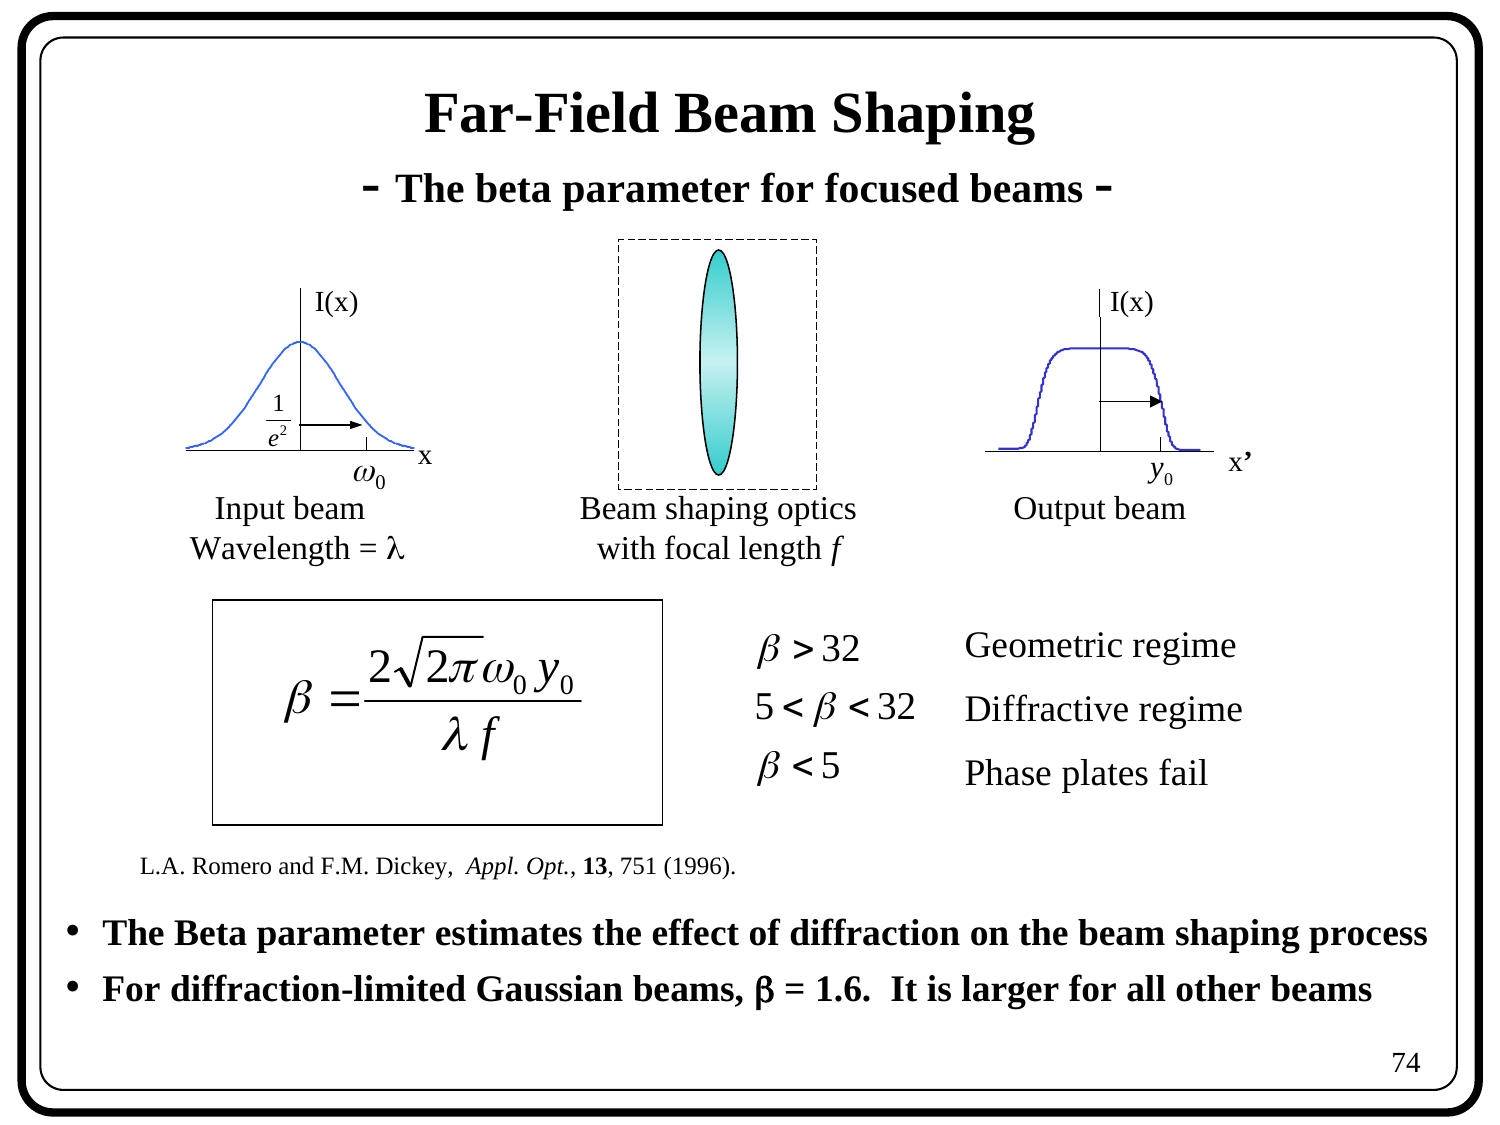

# Far-Field Beam Shaping - The beta parameter for focused beams -
I(x)
x
I(x)
x’
 Input beam Beam shaping optics Output beam
Wavelength = 	 with focal length f
Geometric regime
Diffractive regime
Phase plates fail
L.A. Romero and F.M. Dickey, Appl. Opt., 13, 751 (1996).
The Beta parameter estimates the effect of diffraction on the beam shaping process
For diffraction-limited Gaussian beams,  = 1.6. It is larger for all other beams